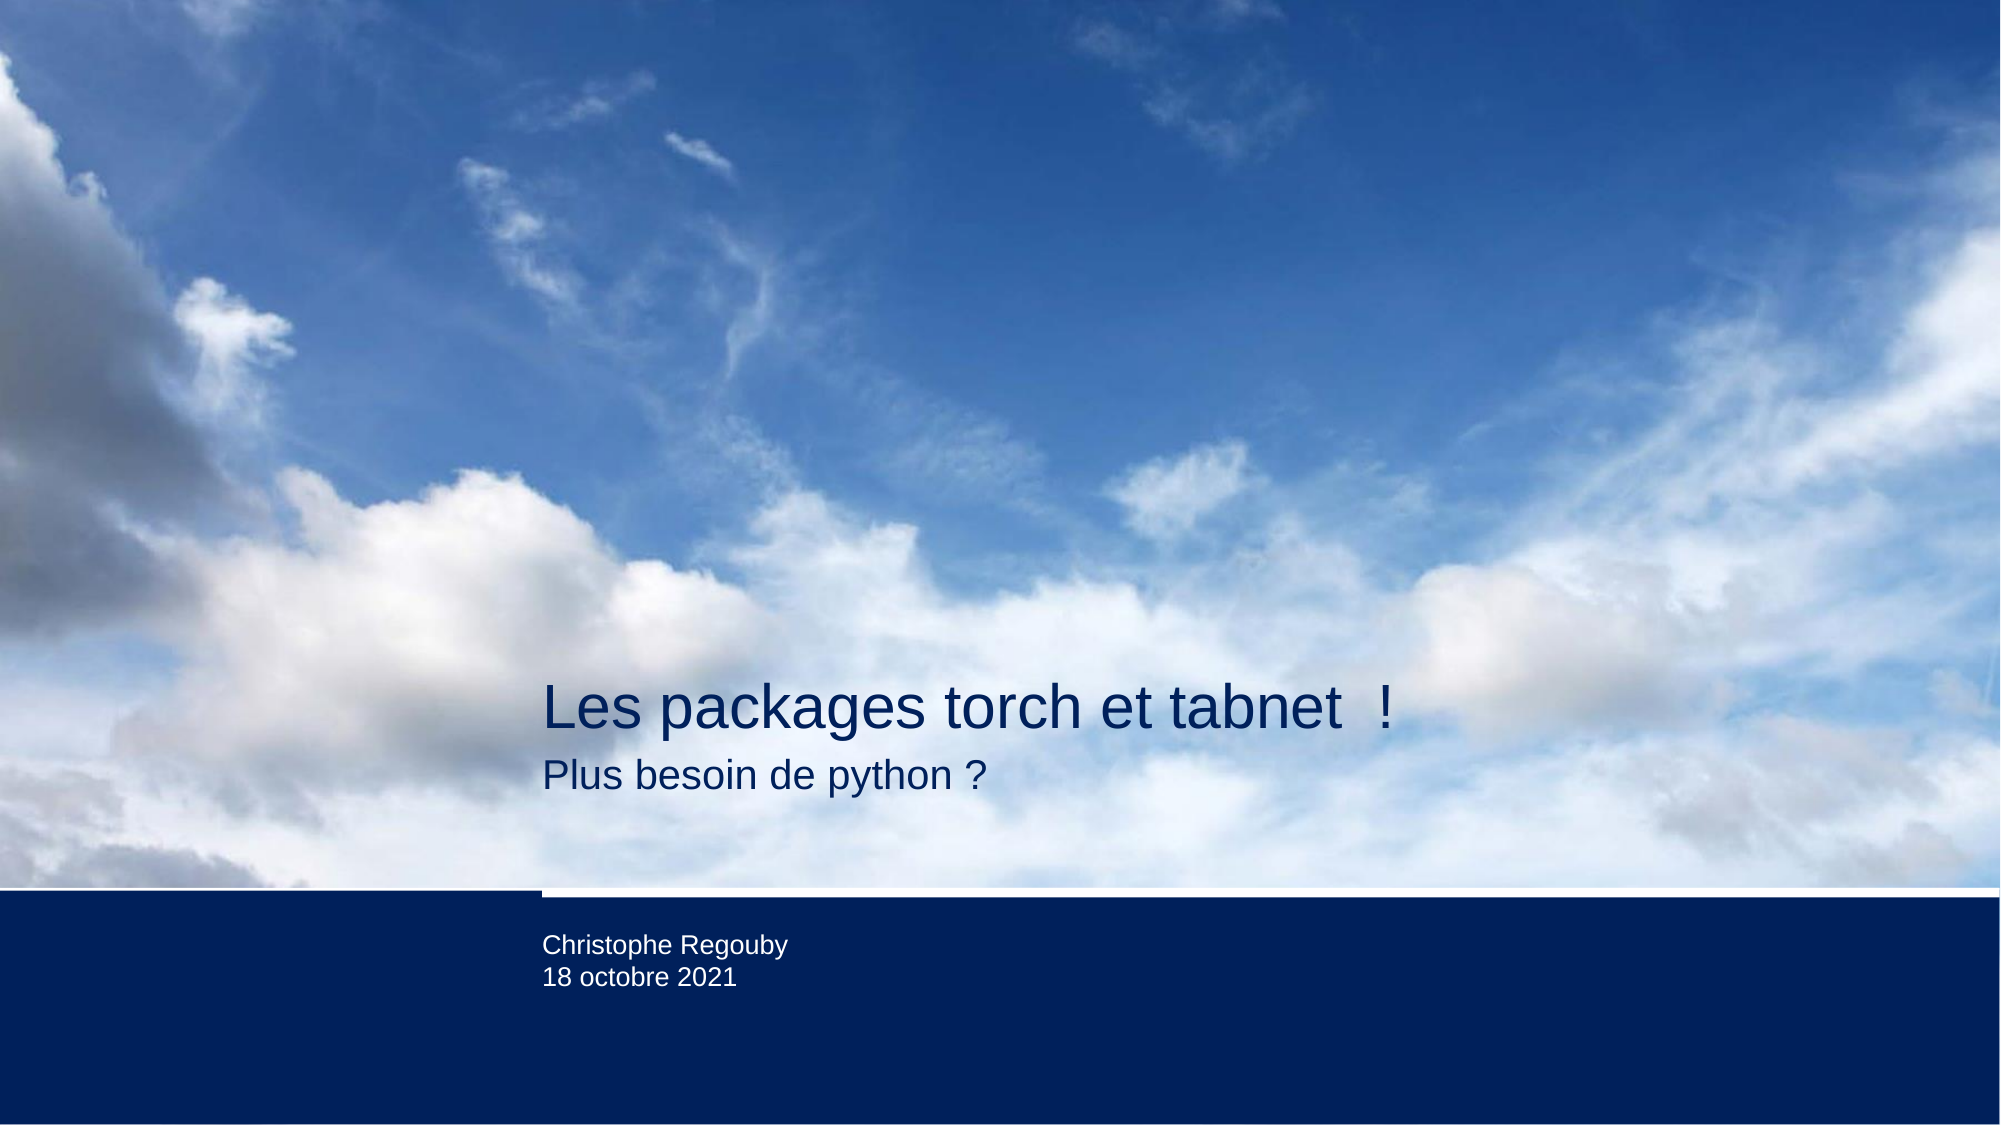

Les packages torch et tabnet  !
Plus besoin de python ?
Christophe Regouby
18 octobre 2021